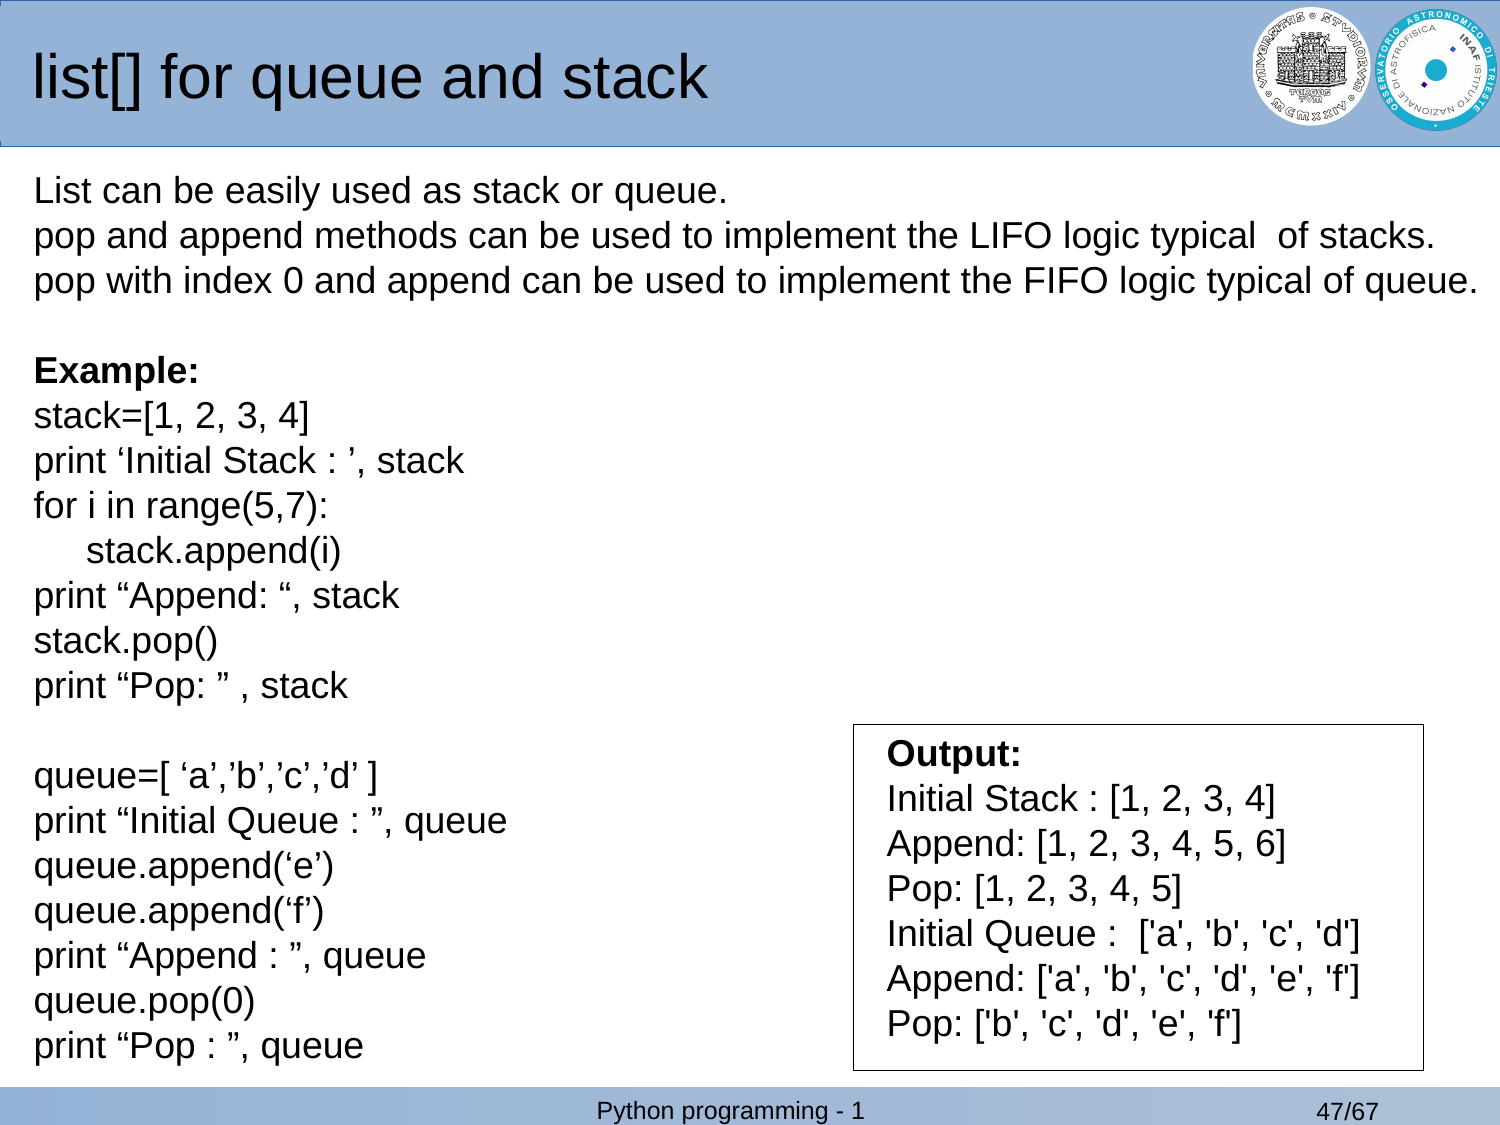

list[] for queue and stack
# List can be easily used as stack or queue.
pop and append methods can be used to implement the LIFO logic typical of stacks.
pop with index 0 and append can be used to implement the FIFO logic typical of queue.
Example:
stack=[1, 2, 3, 4]
print ‘Initial Stack : ’, stack
for i in range(5,7):
 stack.append(i)
print “Append: “, stack
stack.pop()
print “Pop: ” , stack
queue=[ ‘a’,’b’,’c’,’d’ ]
print “Initial Queue : ”, queue
queue.append(‘e’)
queue.append(‘f’)
print “Append : ”, queue
queue.pop(0)
print “Pop : ”, queue
Output:
Initial Stack : [1, 2, 3, 4]
Append: [1, 2, 3, 4, 5, 6]
Pop: [1, 2, 3, 4, 5]
Initial Queue : ['a', 'b', 'c', 'd']
Append: ['a', 'b', 'c', 'd', 'e', 'f']
Pop: ['b', 'c', 'd', 'e', 'f']